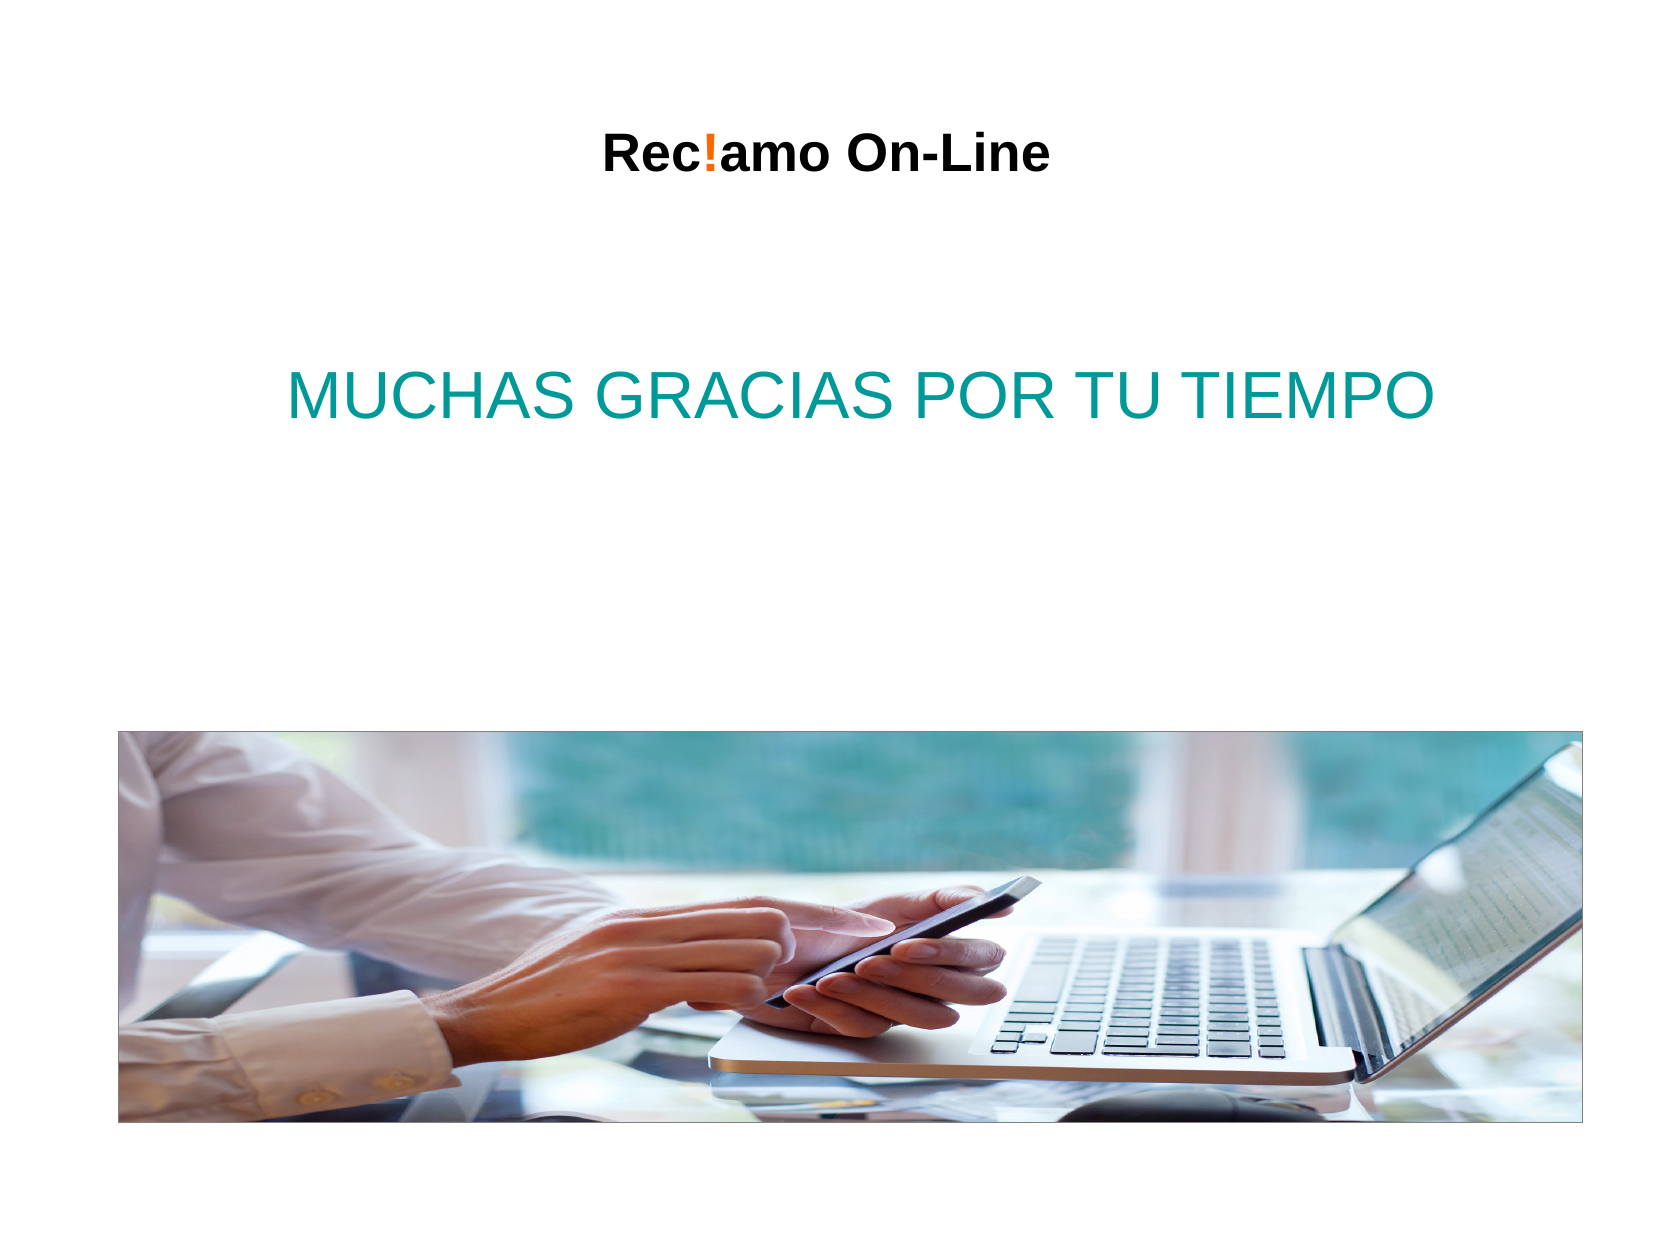

# Rec!amo On-Line
MUCHAS GRACIAS POR TU TIEMPO